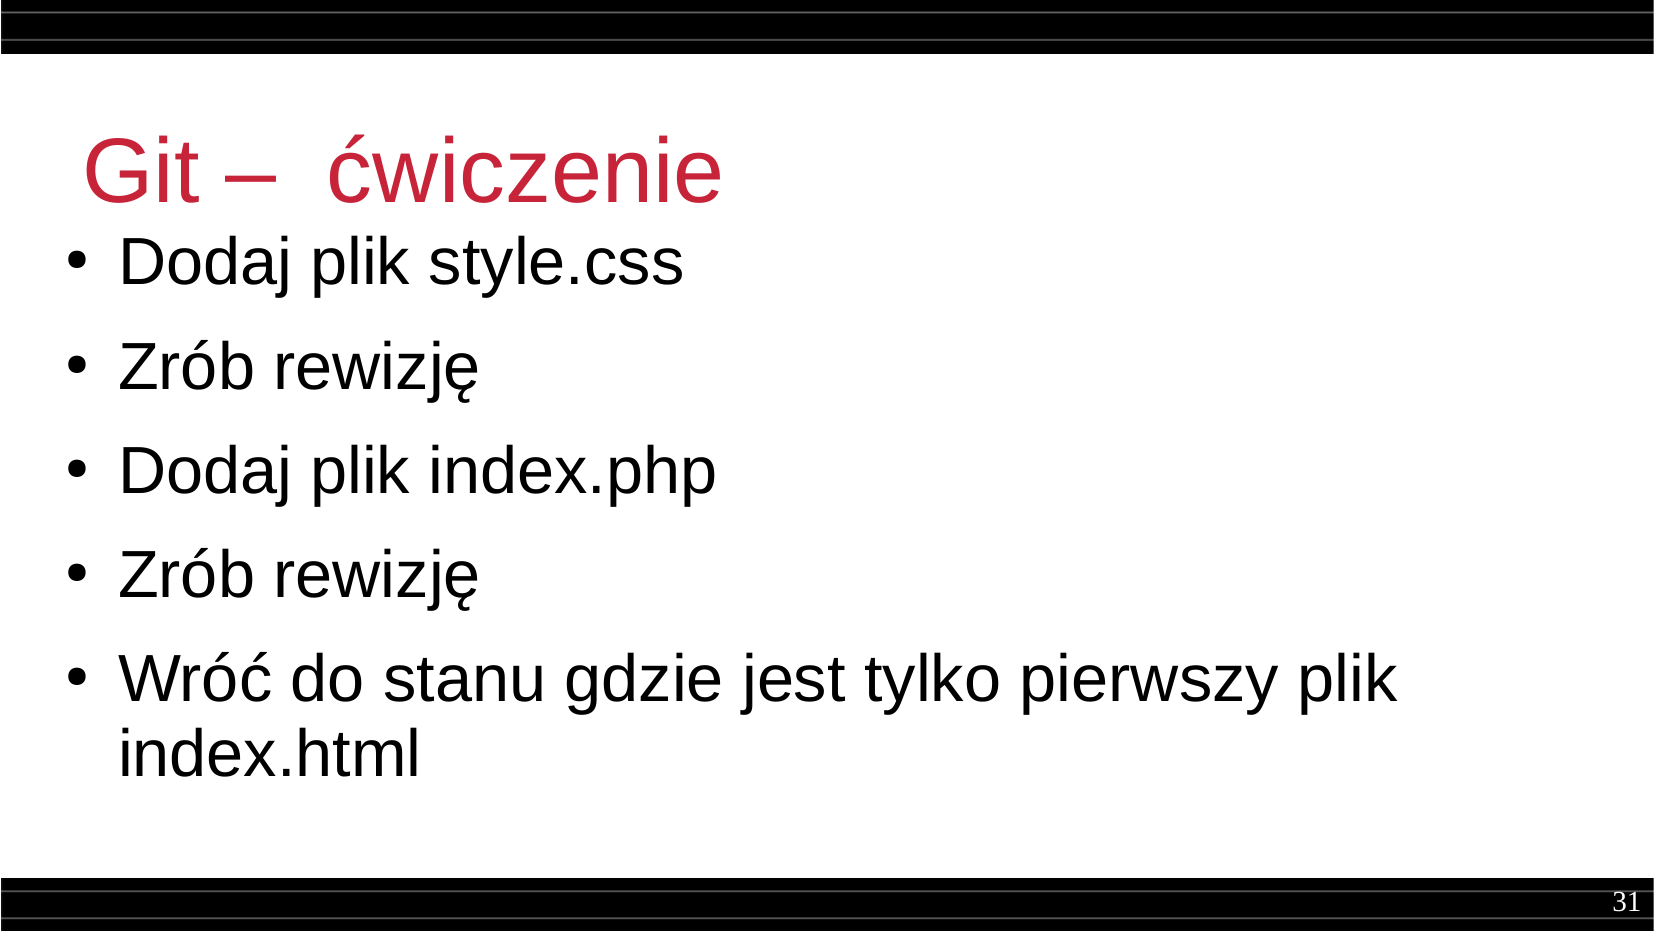

# Git – ćwiczenie
Dodaj plik style.css
Zrób rewizję
Dodaj plik index.php
Zrób rewizję
Wróć do stanu gdzie jest tylko pierwszy plik index.html